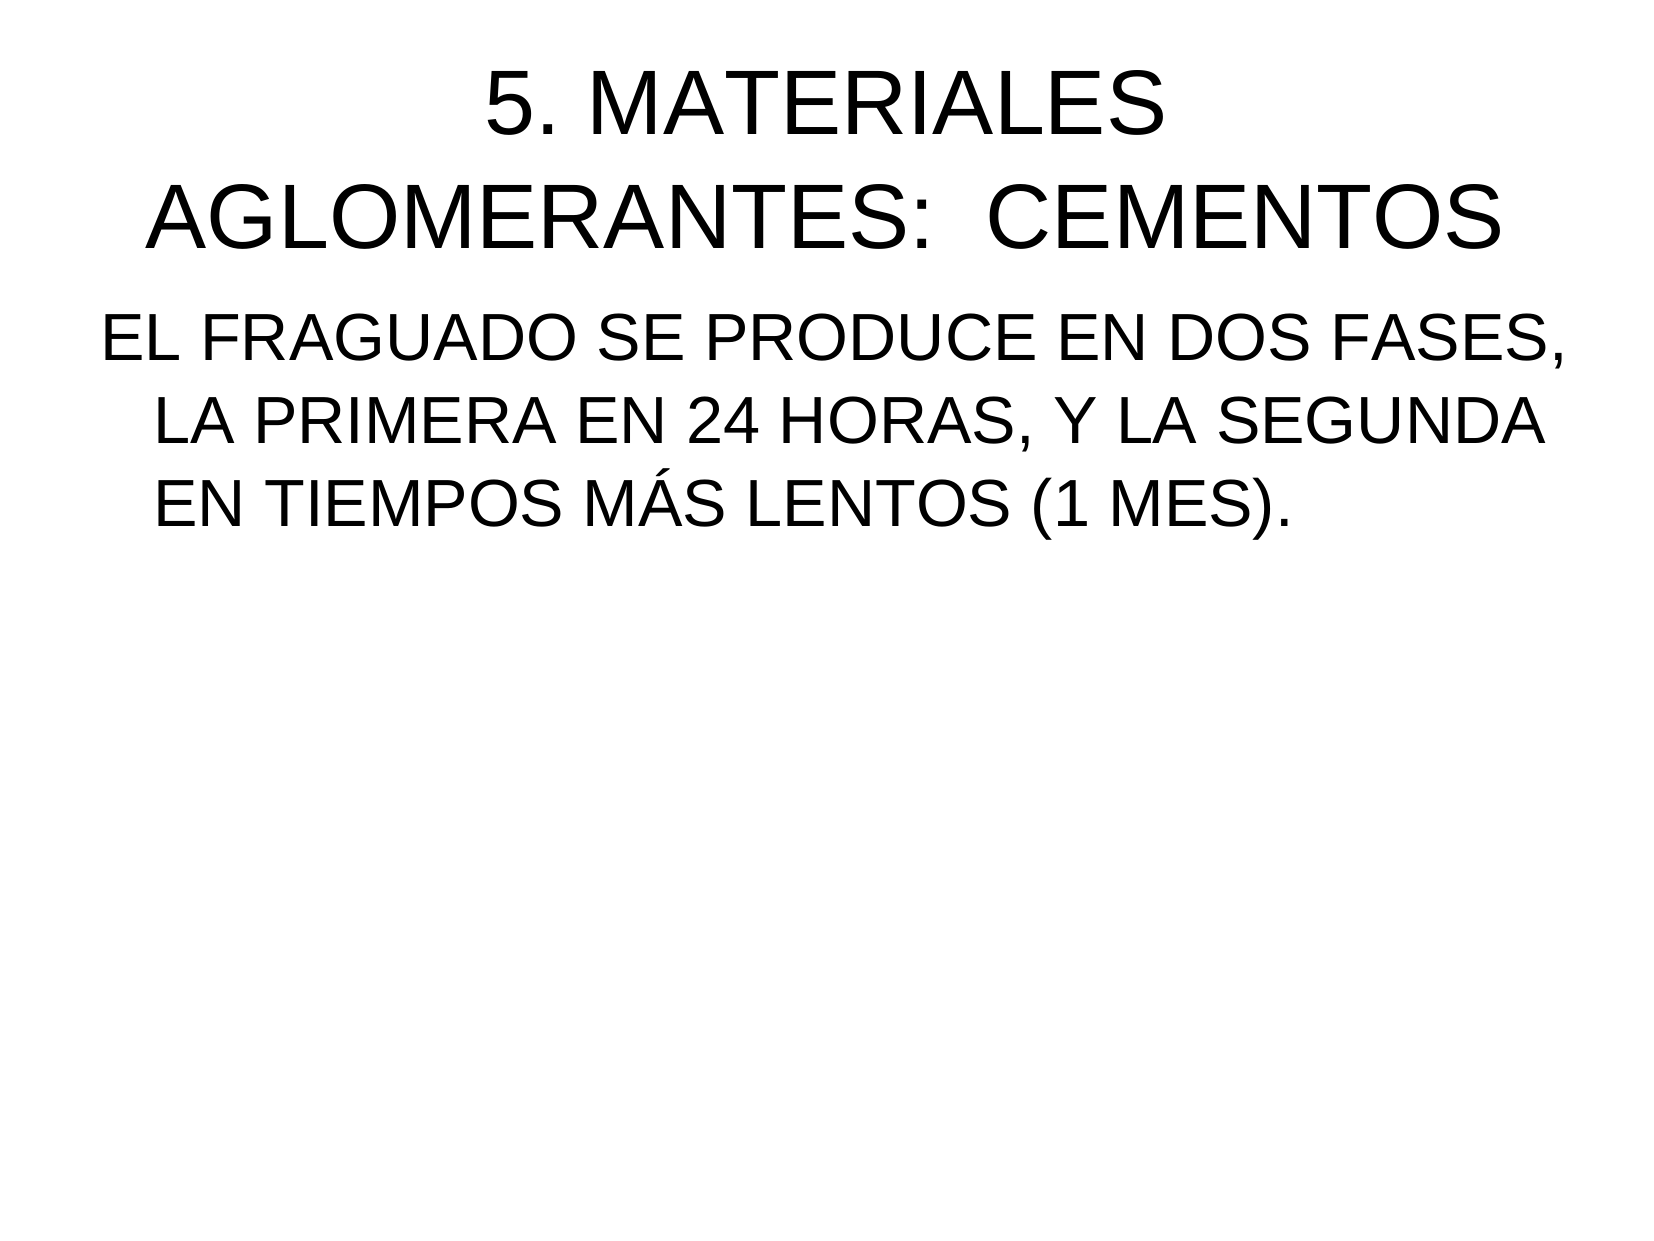

5. MATERIALES AGLOMERANTES: CEMENTOS
# EL FRAGUADO SE PRODUCE EN DOS FASES, LA PRIMERA EN 24 HORAS, Y LA SEGUNDA EN TIEMPOS MÁS LENTOS (1 MES).